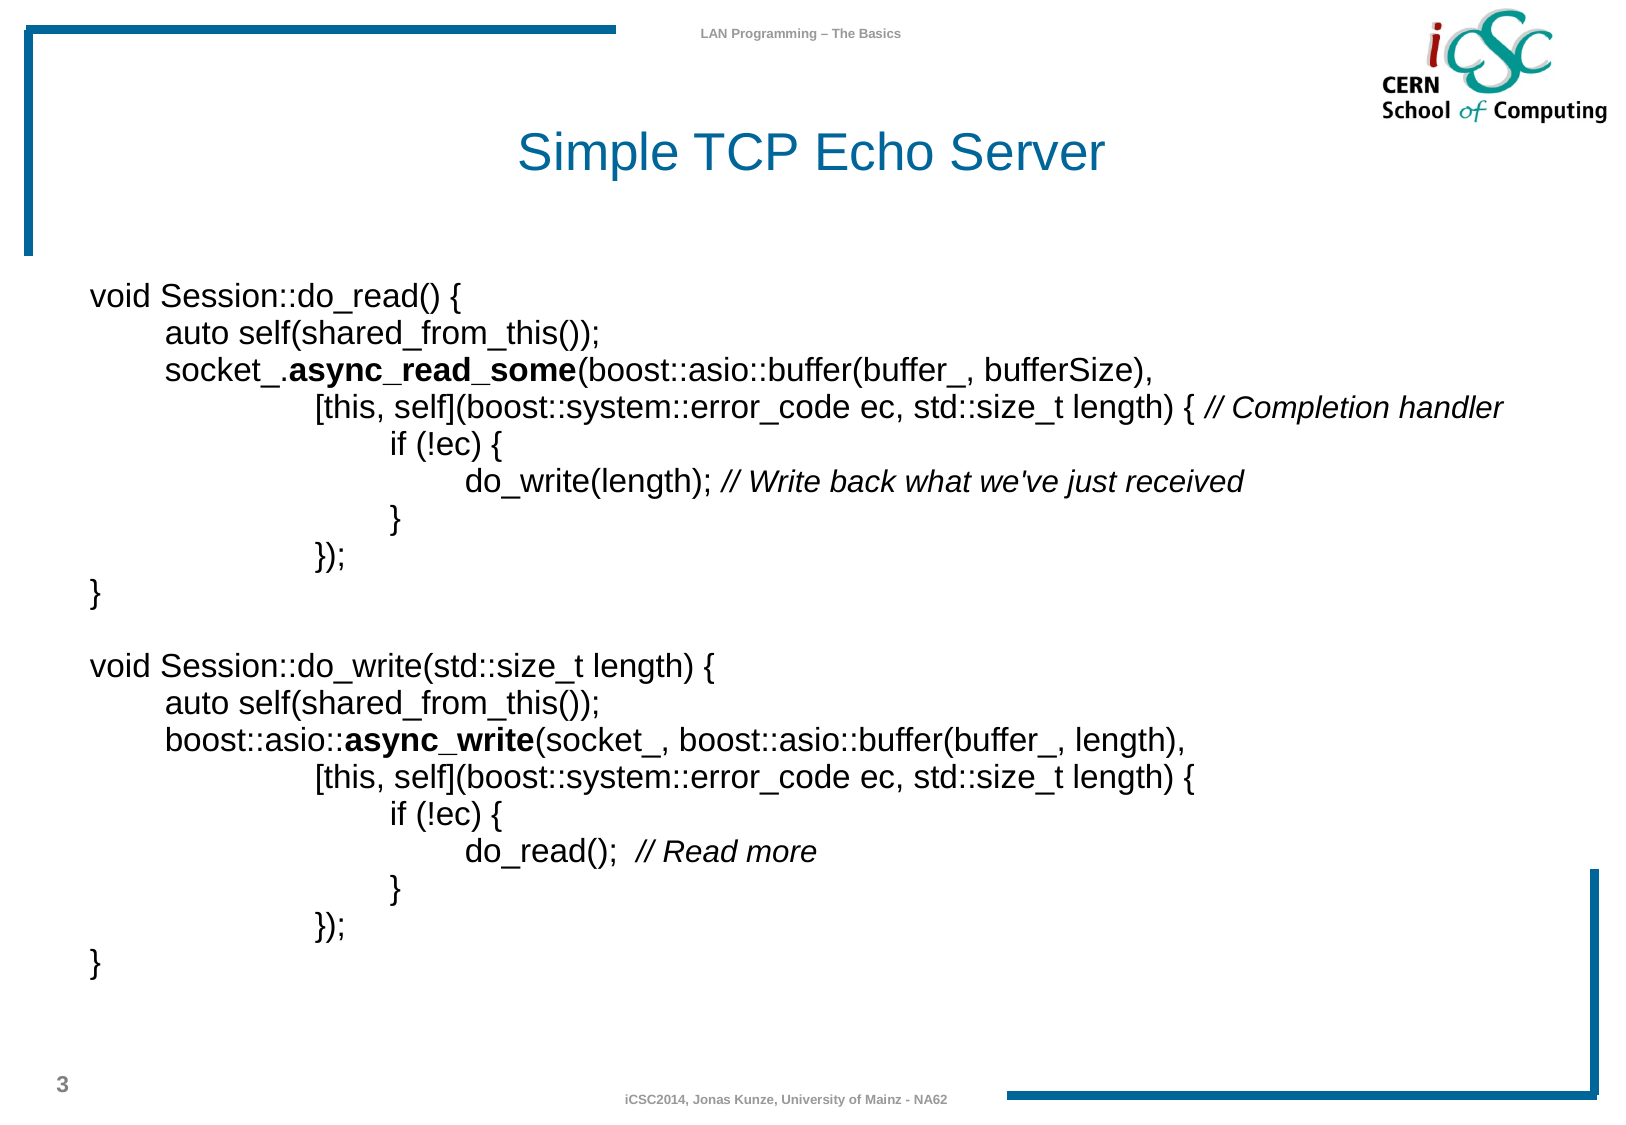

# Simple TCP Echo Server
void Session::do_read() {
	auto self(shared_from_this());
	socket_.async_read_some(boost::asio::buffer(buffer_, bufferSize),
			[this, self](boost::system::error_code ec, std::size_t length) { // Completion handler
				if (!ec) {
					do_write(length); // Write back what we've just received
				}
			});
}
void Session::do_write(std::size_t length) {
	auto self(shared_from_this());
	boost::asio::async_write(socket_, boost::asio::buffer(buffer_, length),
			[this, self](boost::system::error_code ec, std::size_t length) {
				if (!ec) {
					do_read(); // Read more
				}
			});
}